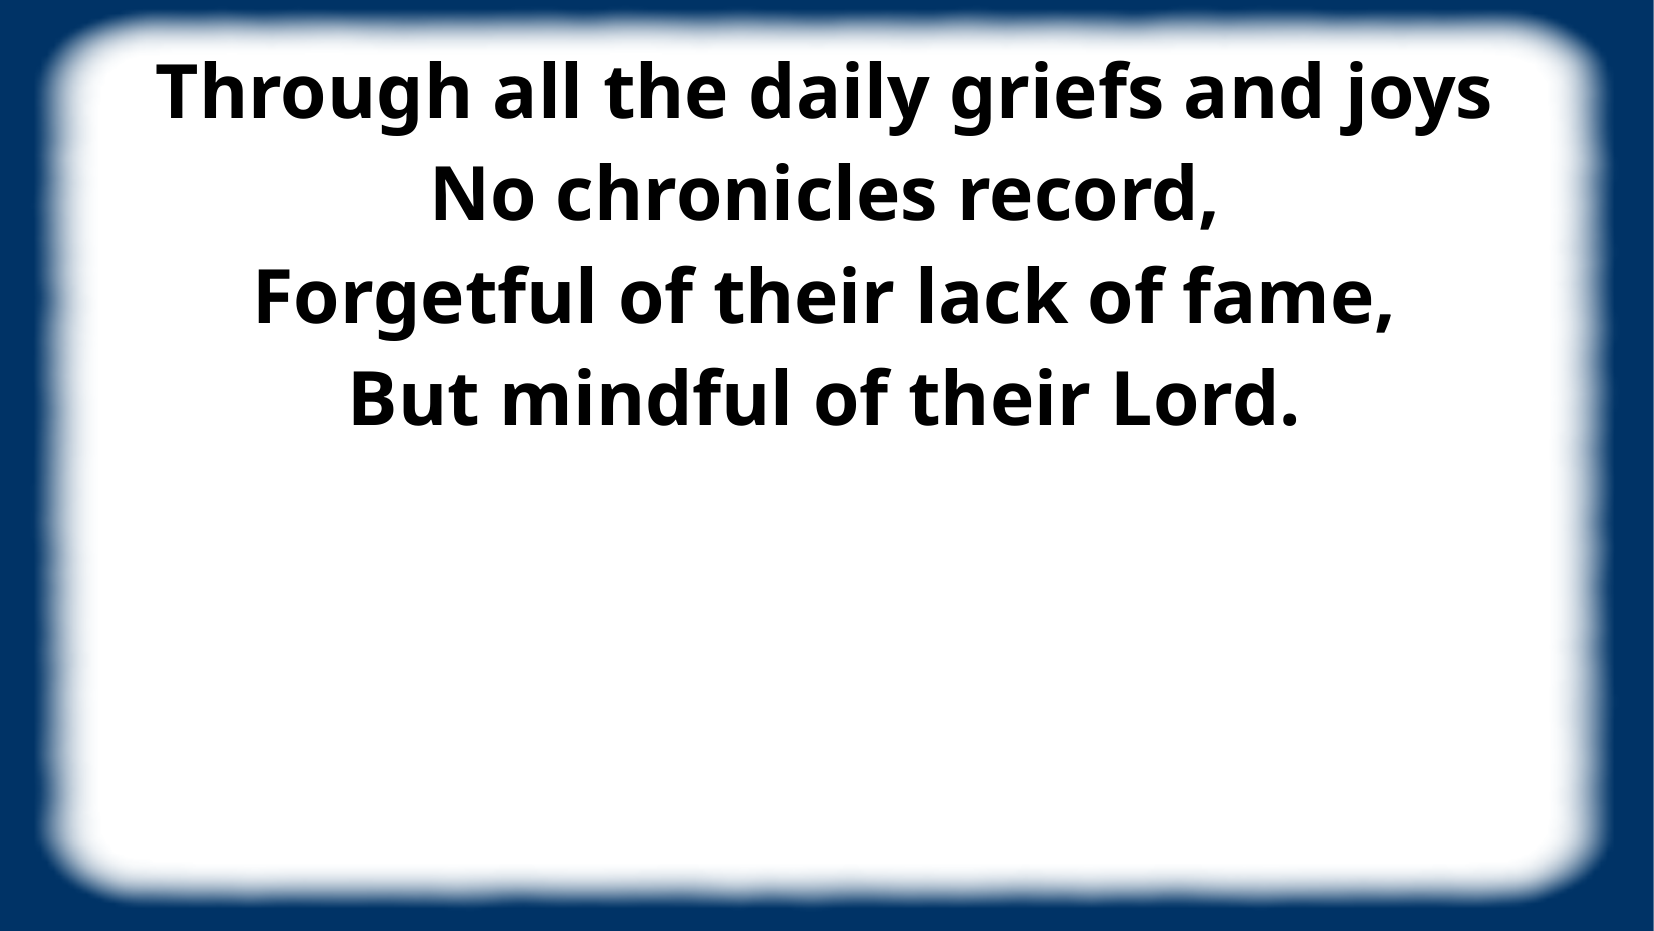

Through all the daily griefs and joys
No chronicles record,
Forgetful of their lack of fame,
But mindful of their Lord.